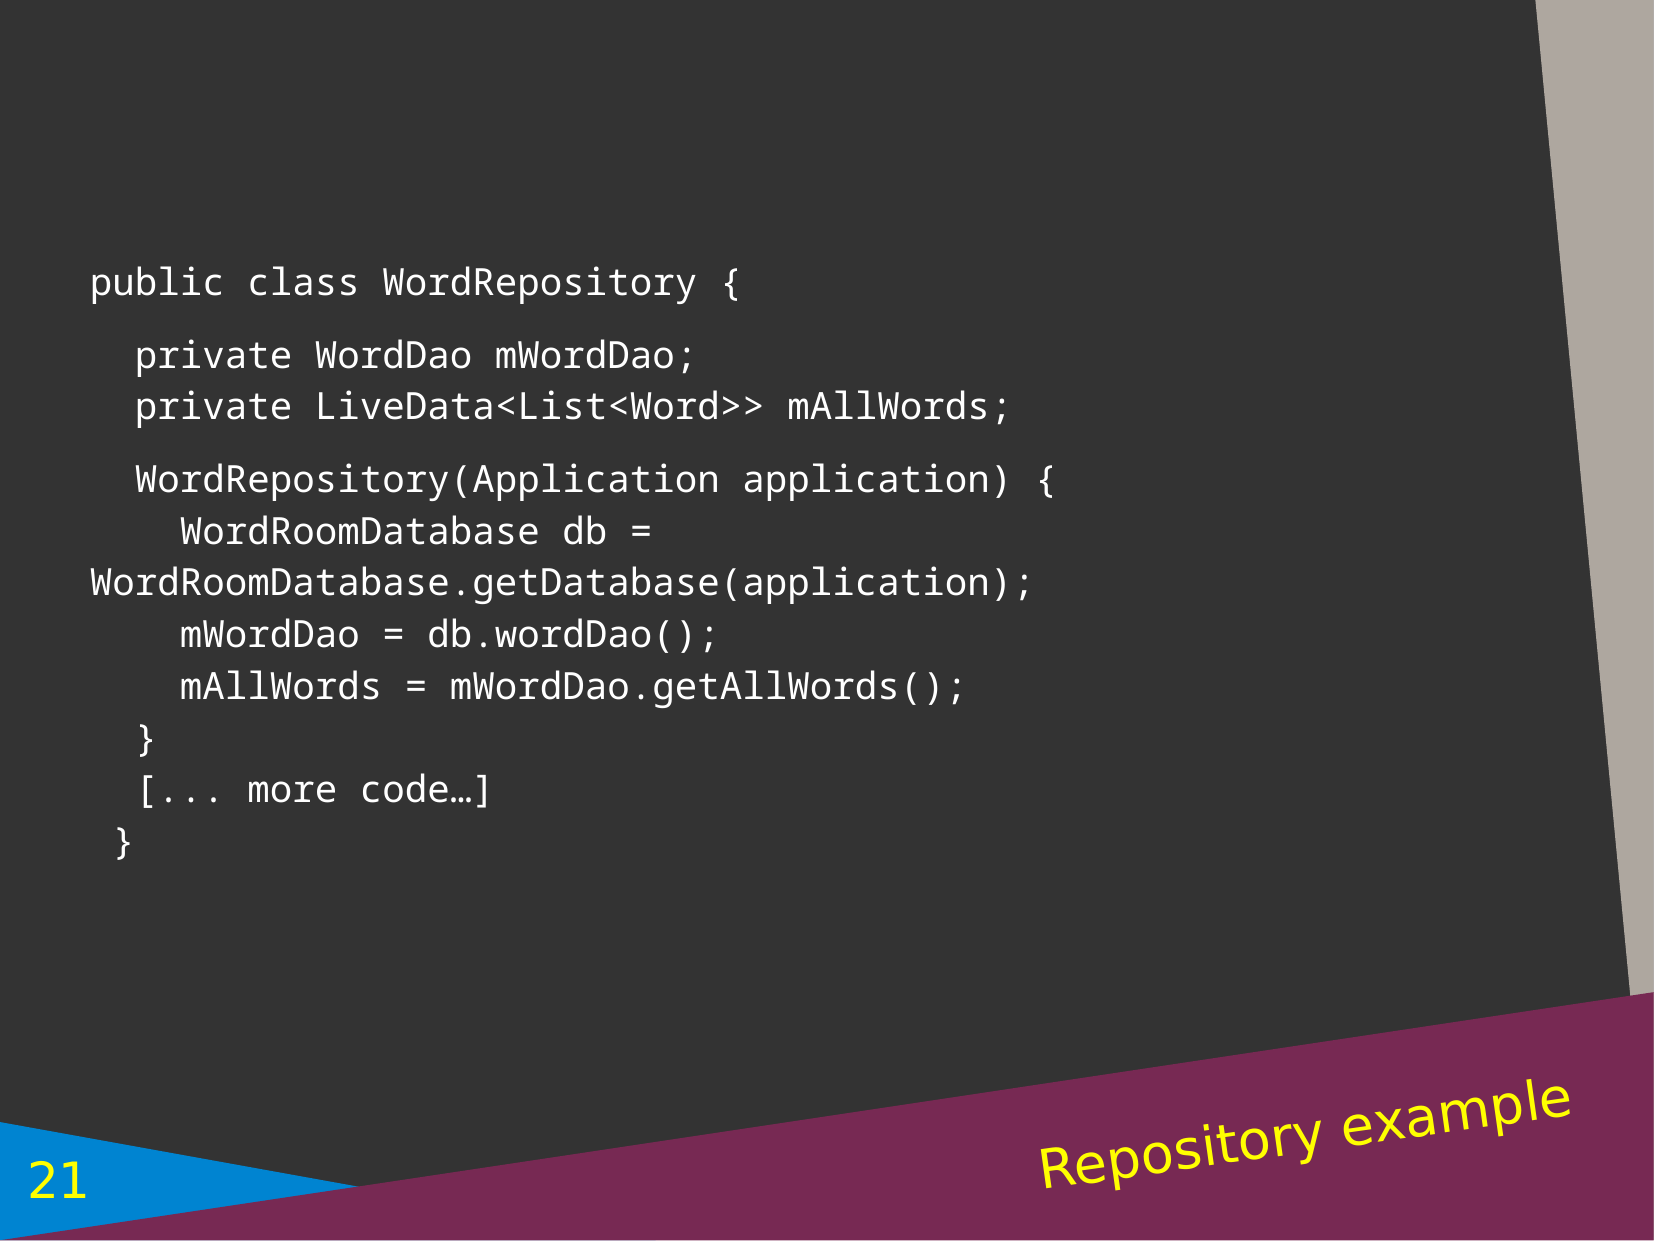

public class WordRepository {
 private WordDao mWordDao;
 private LiveData<List<Word>> mAllWords;
 WordRepository(Application application) {
 WordRoomDatabase db = WordRoomDatabase.getDatabase(application);
 mWordDao = db.wordDao();
 mAllWords = mWordDao.getAllWords();
 }
 [... more code…]
 }
# Repository example
21